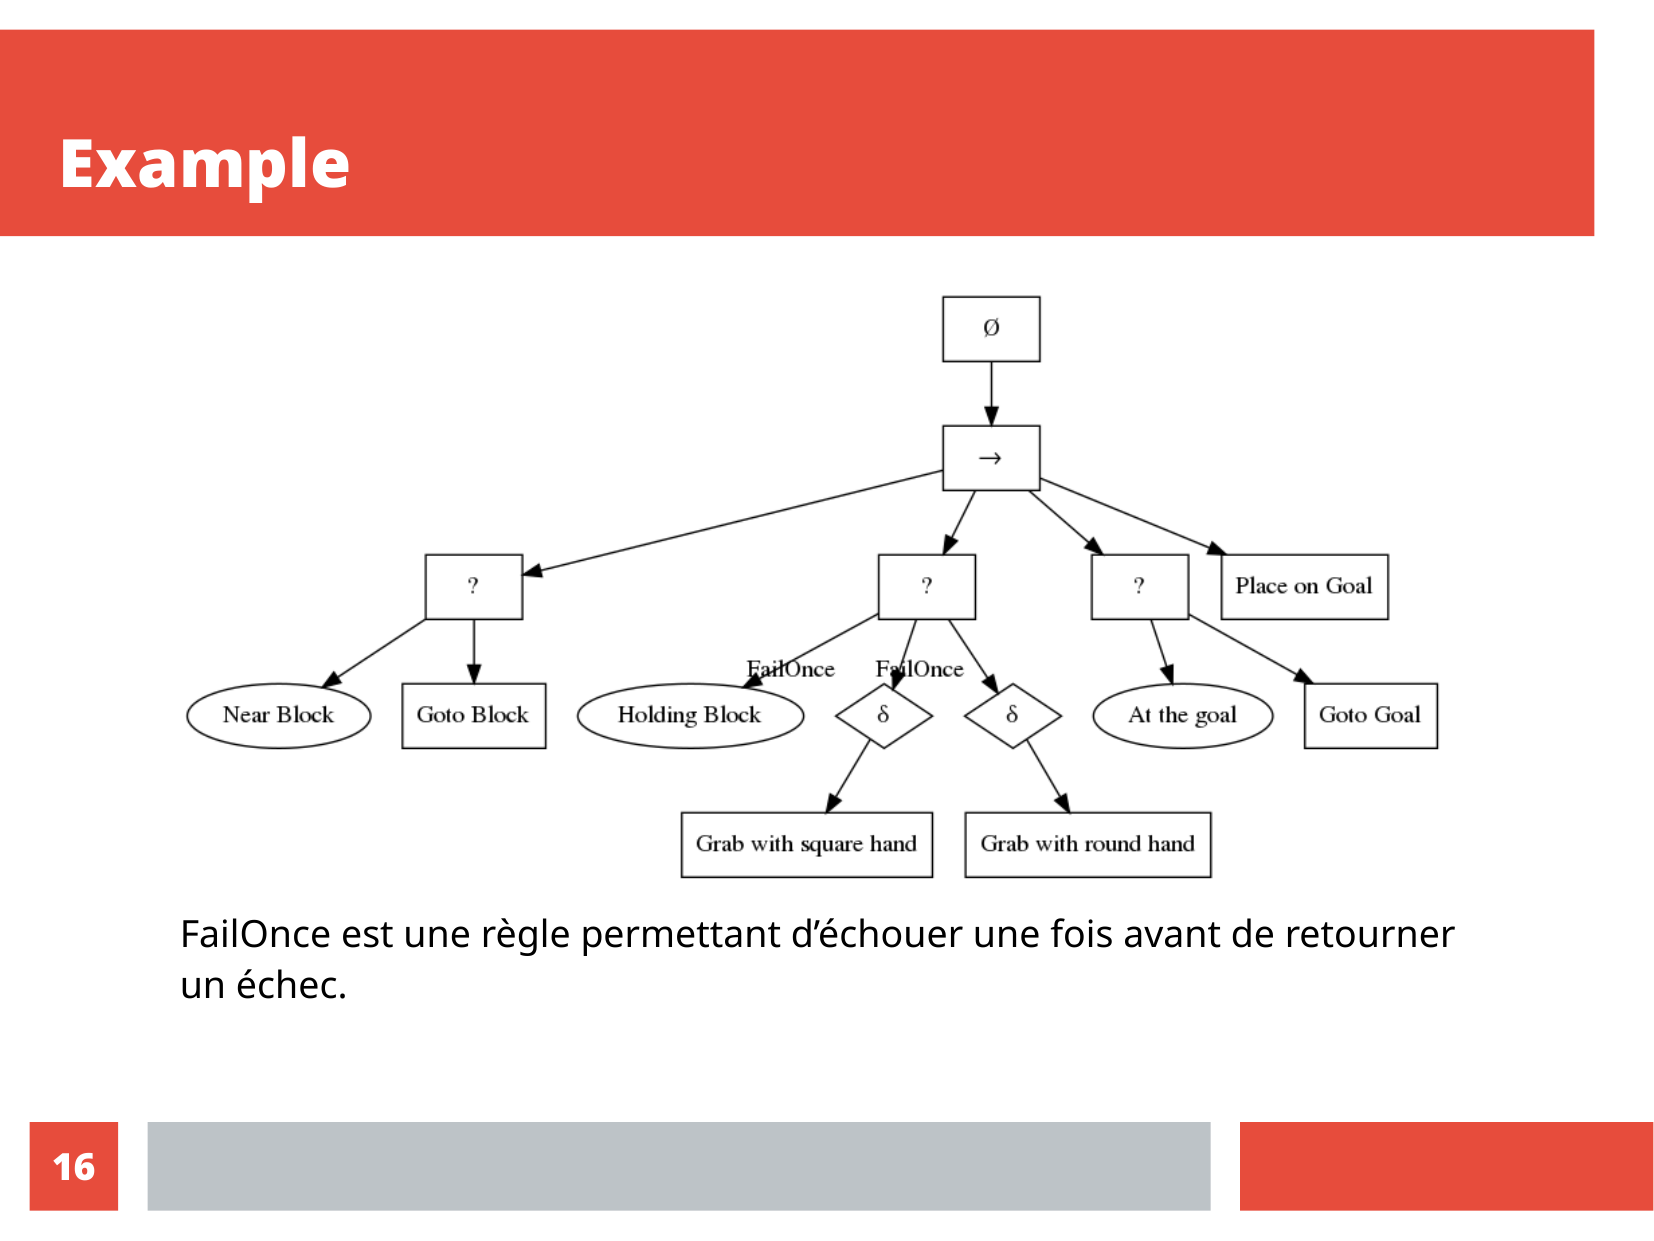

# Example
FailOnce est une règle permettant d’échouer une fois avant de retourner un échec.
16